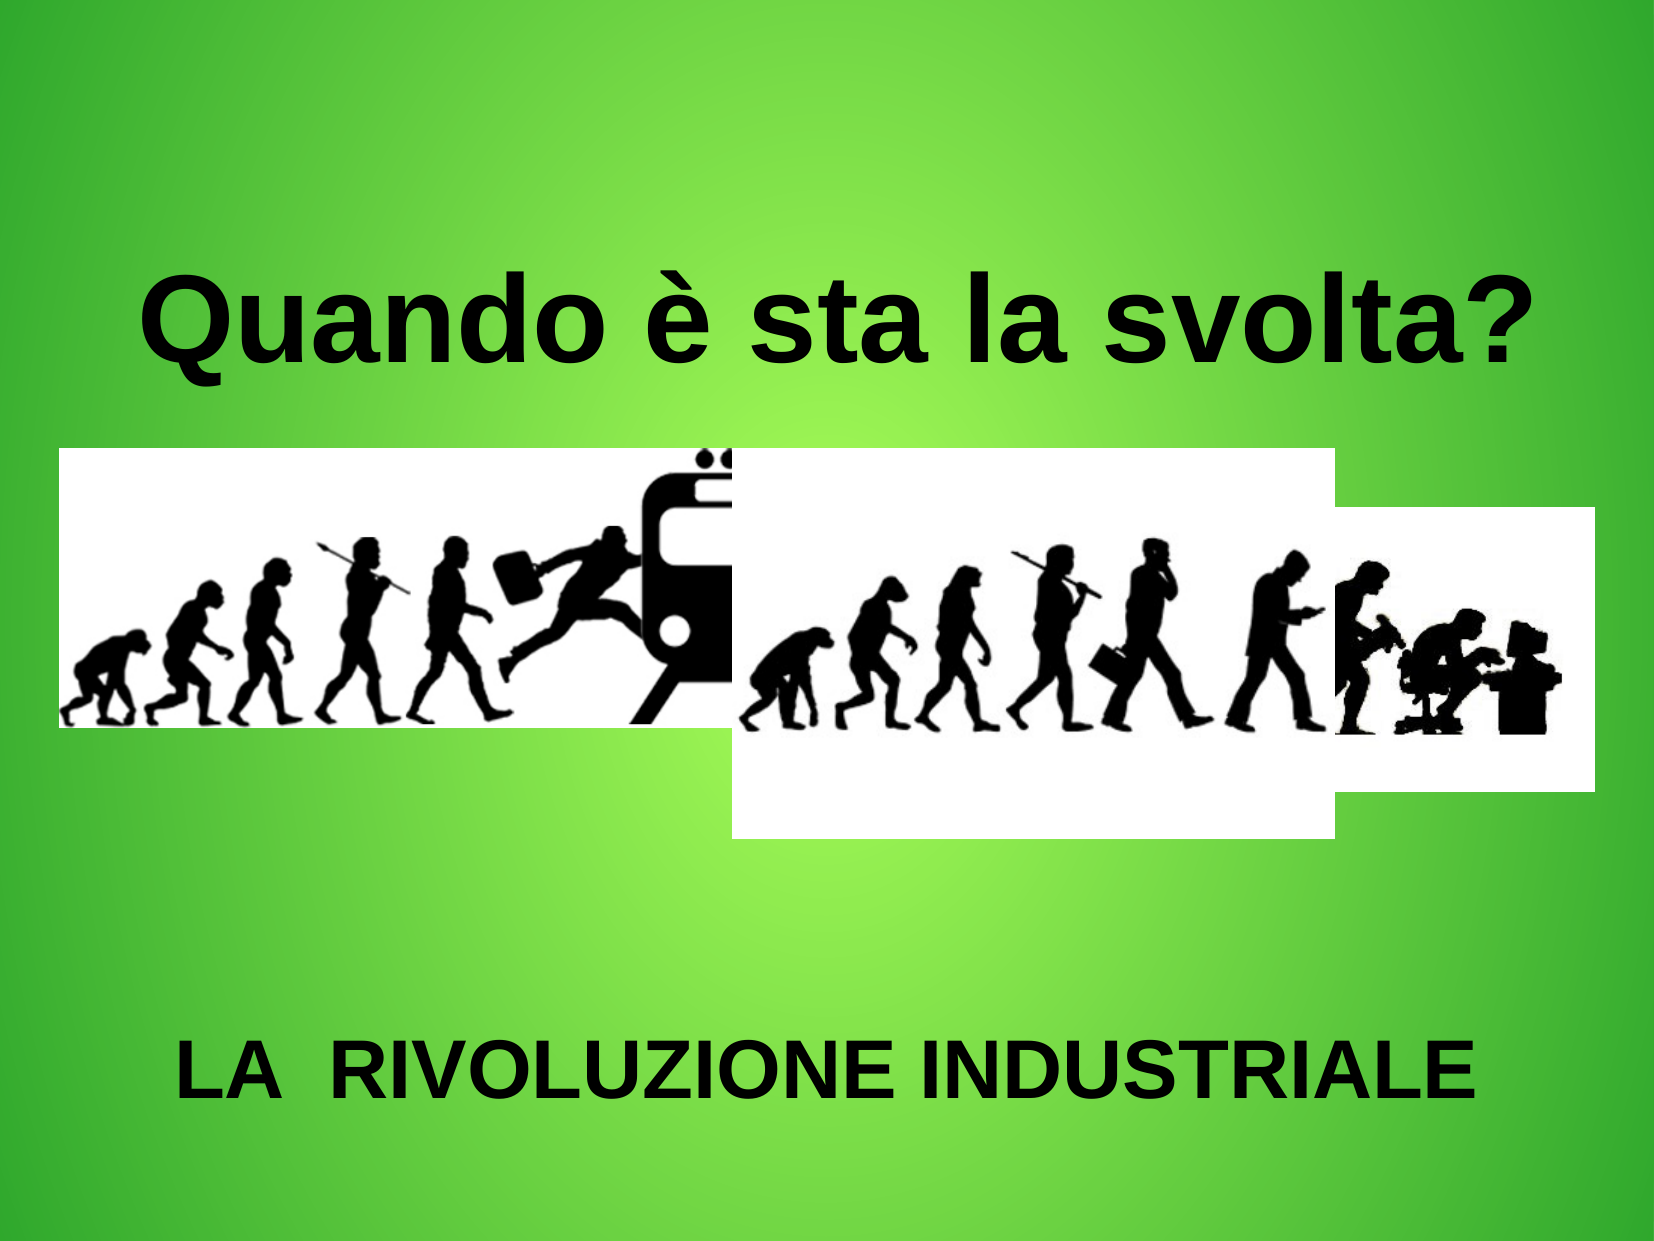

# Quando è sta la svolta?
LA RIVOLUZIONE INDUSTRIALE